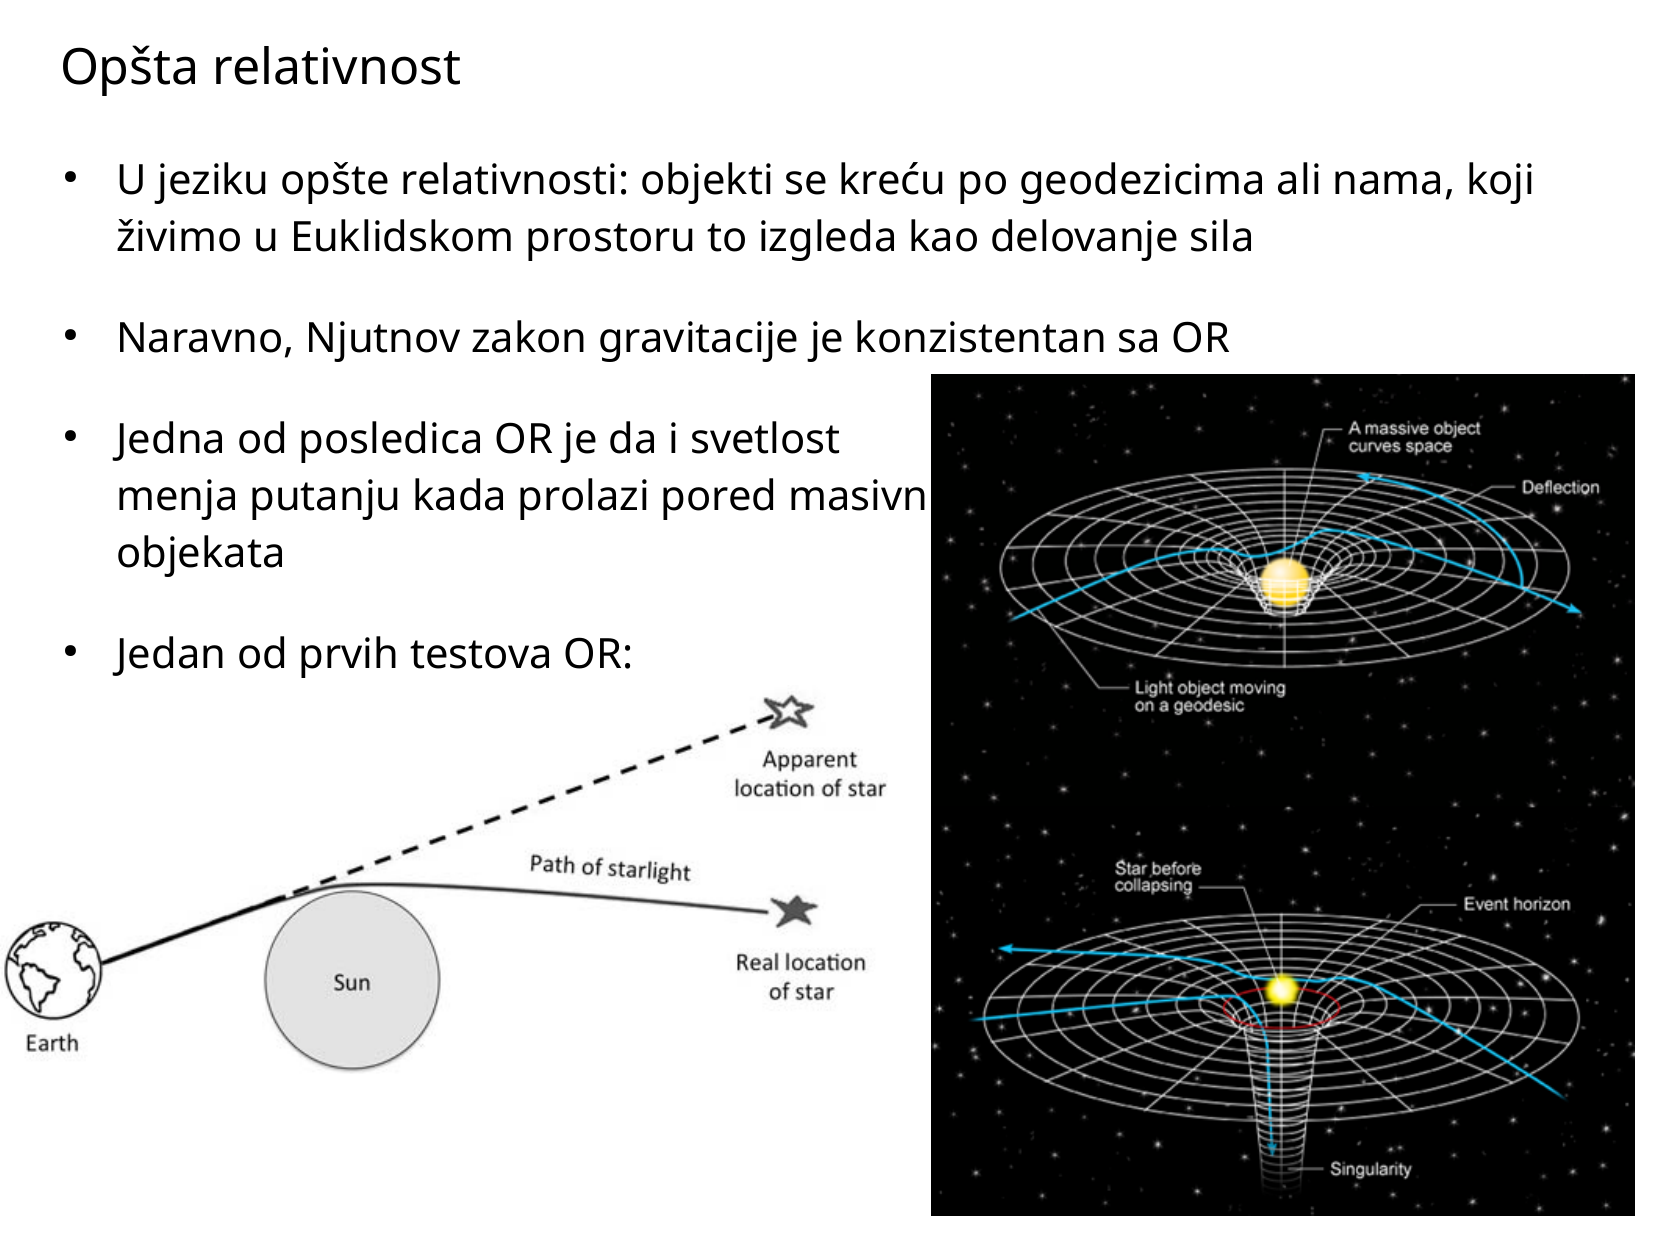

# Opšta relativnost
U jeziku opšte relativnosti: objekti se kreću po geodezicima ali nama, koji živimo u Euklidskom prostoru to izgleda kao delovanje sila
Naravno, Njutnov zakon gravitacije je konzistentan sa OR
Jedna od posledica OR je da i svetlost
menja putanju kada prolazi pored masivnih
objekata
Jedan od prvih testova OR: